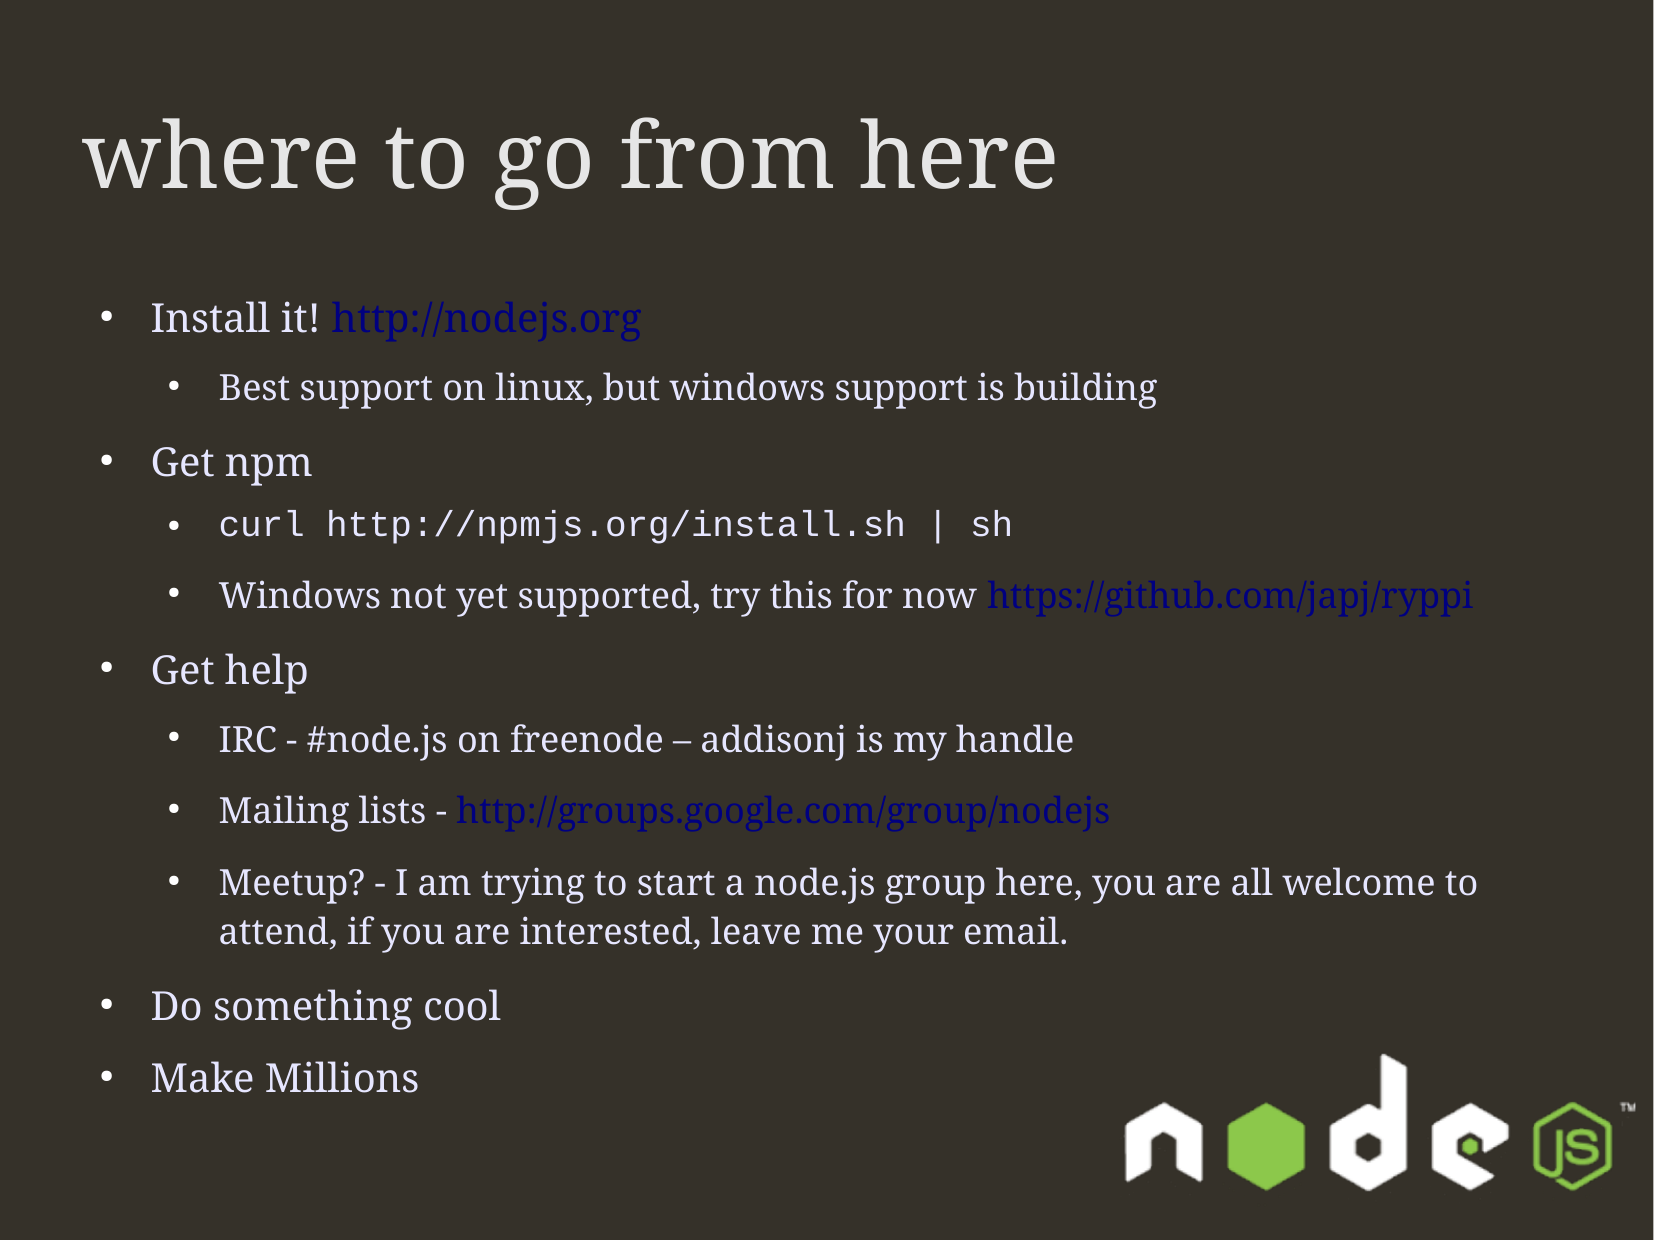

# where to go from here
Install it! http://nodejs.org
Best support on linux, but windows support is building
Get npm
curl http://npmjs.org/install.sh | sh
Windows not yet supported, try this for now https://github.com/japj/ryppi
Get help
IRC - #node.js on freenode – addisonj is my handle
Mailing lists - http://groups.google.com/group/nodejs
Meetup? - I am trying to start a node.js group here, you are all welcome to attend, if you are interested, leave me your email.
Do something cool
Make Millions